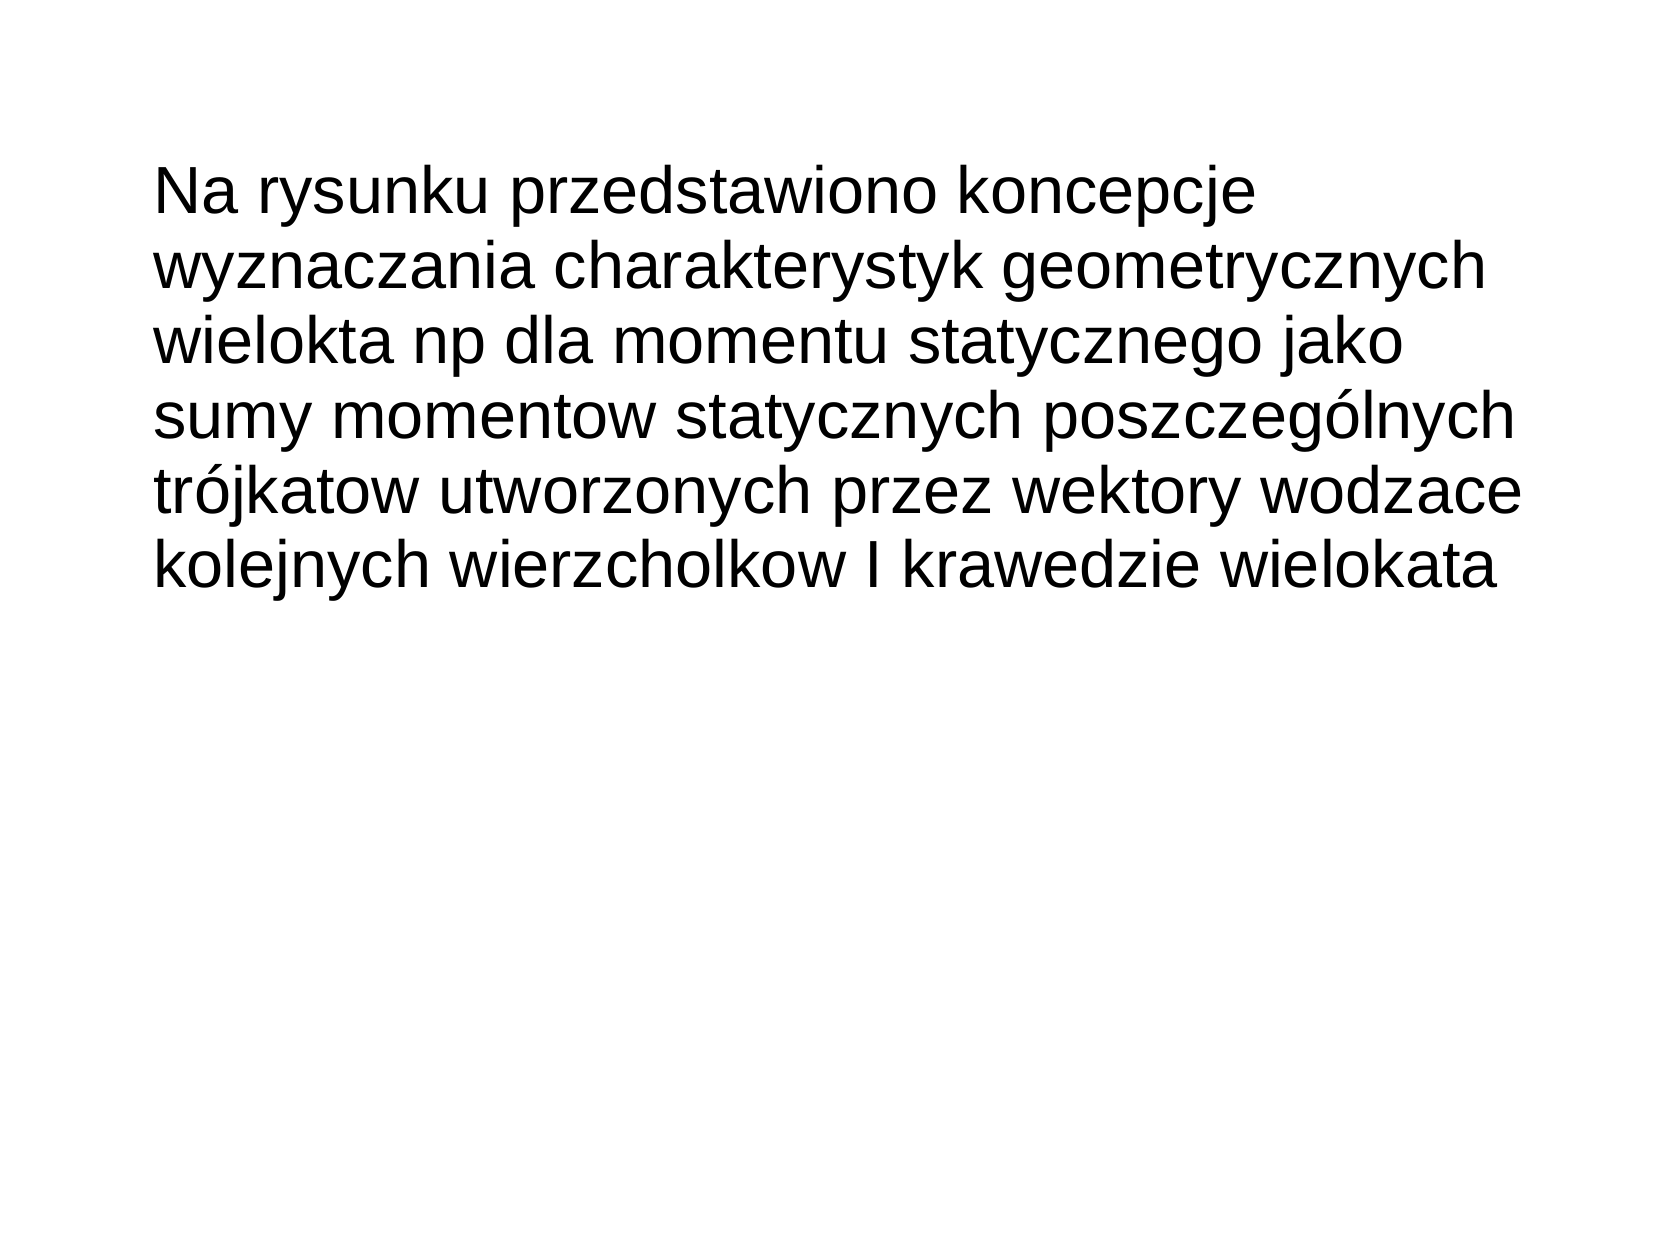

# Na rysunku przedstawiono koncepcje wyznaczania charakterystyk geometrycznych wielokta np dla momentu statycznego jako sumy momentow statycznych poszczególnych trójkatow utworzonych przez wektory wodzace kolejnych wierzcholkow I krawedzie wielokata